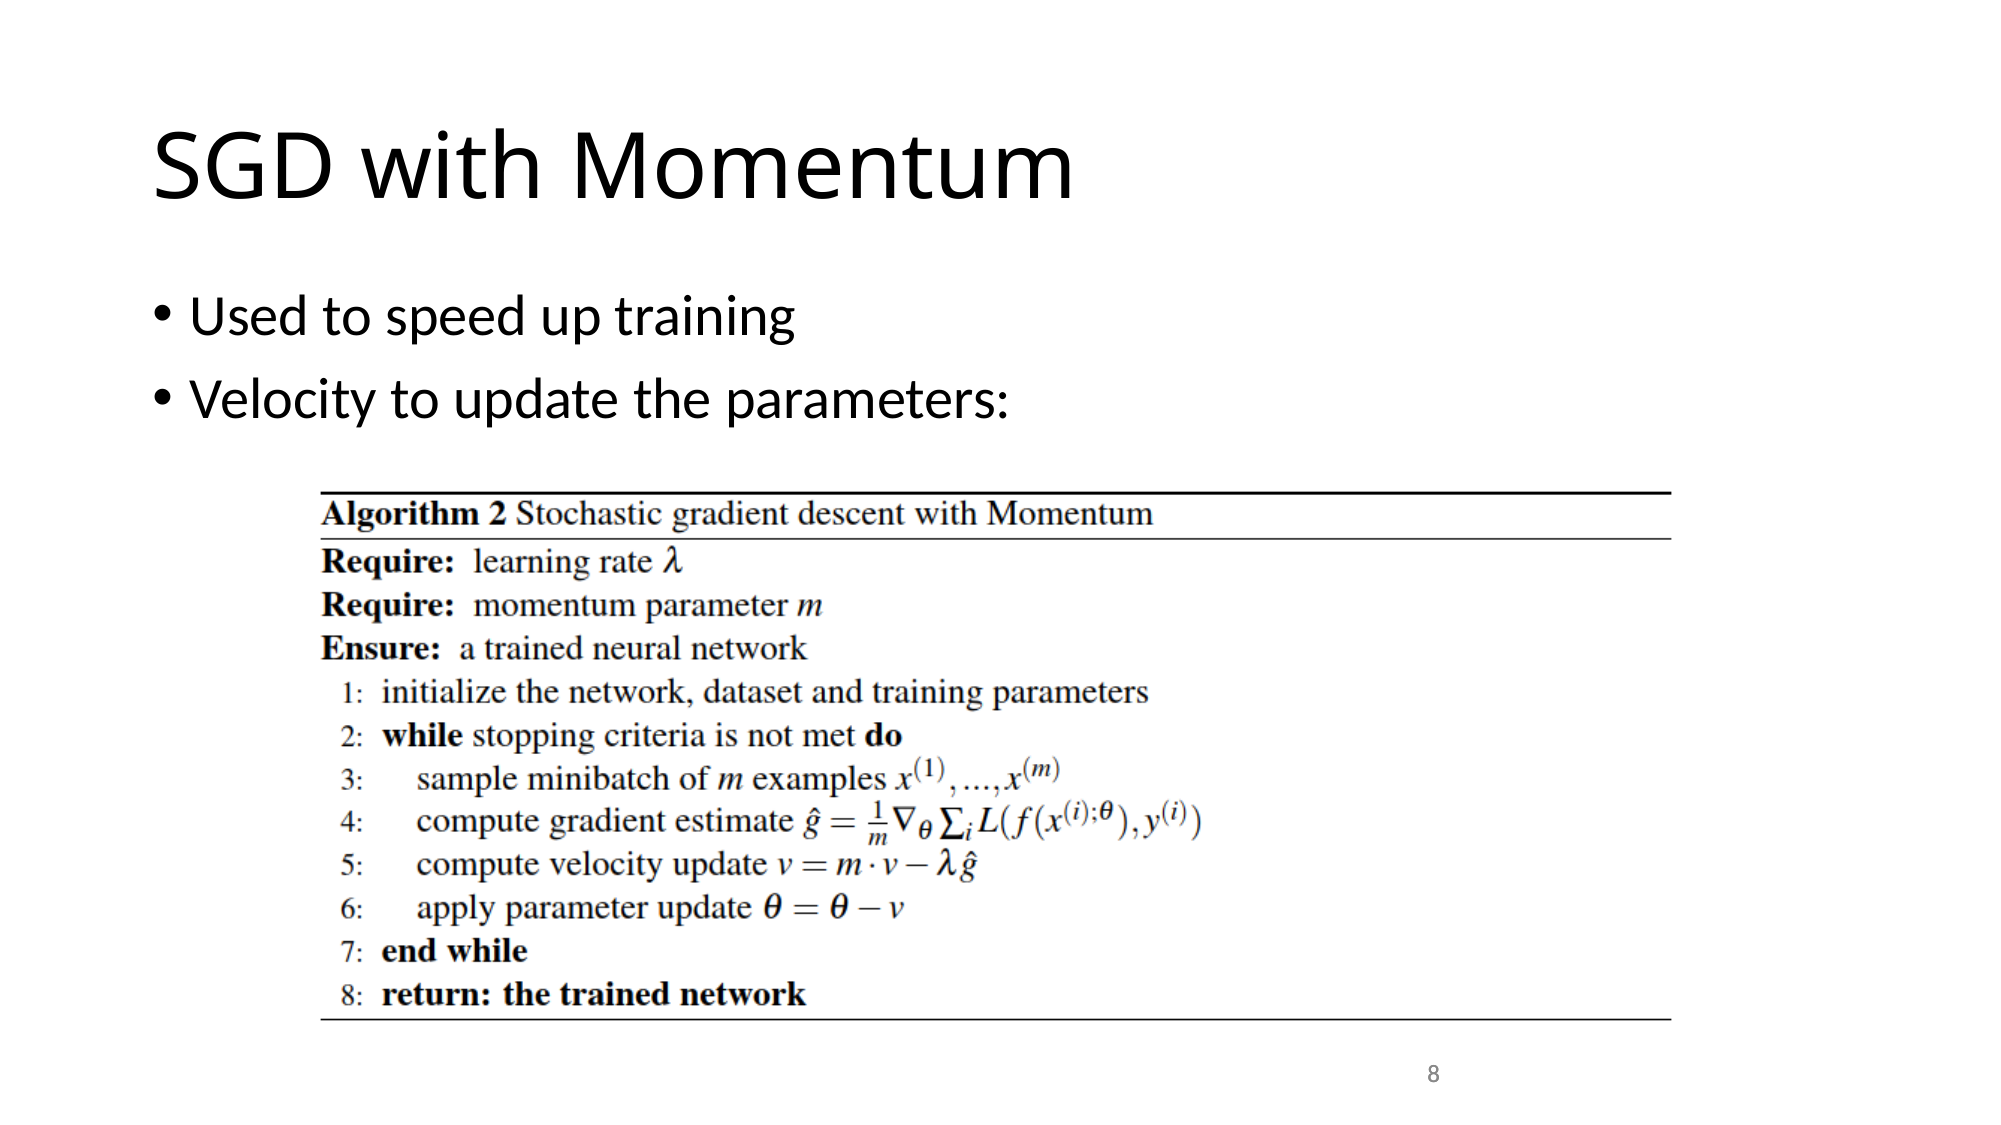

# SGD with Momentum
Used to speed up training
Velocity to update the parameters:
8
8